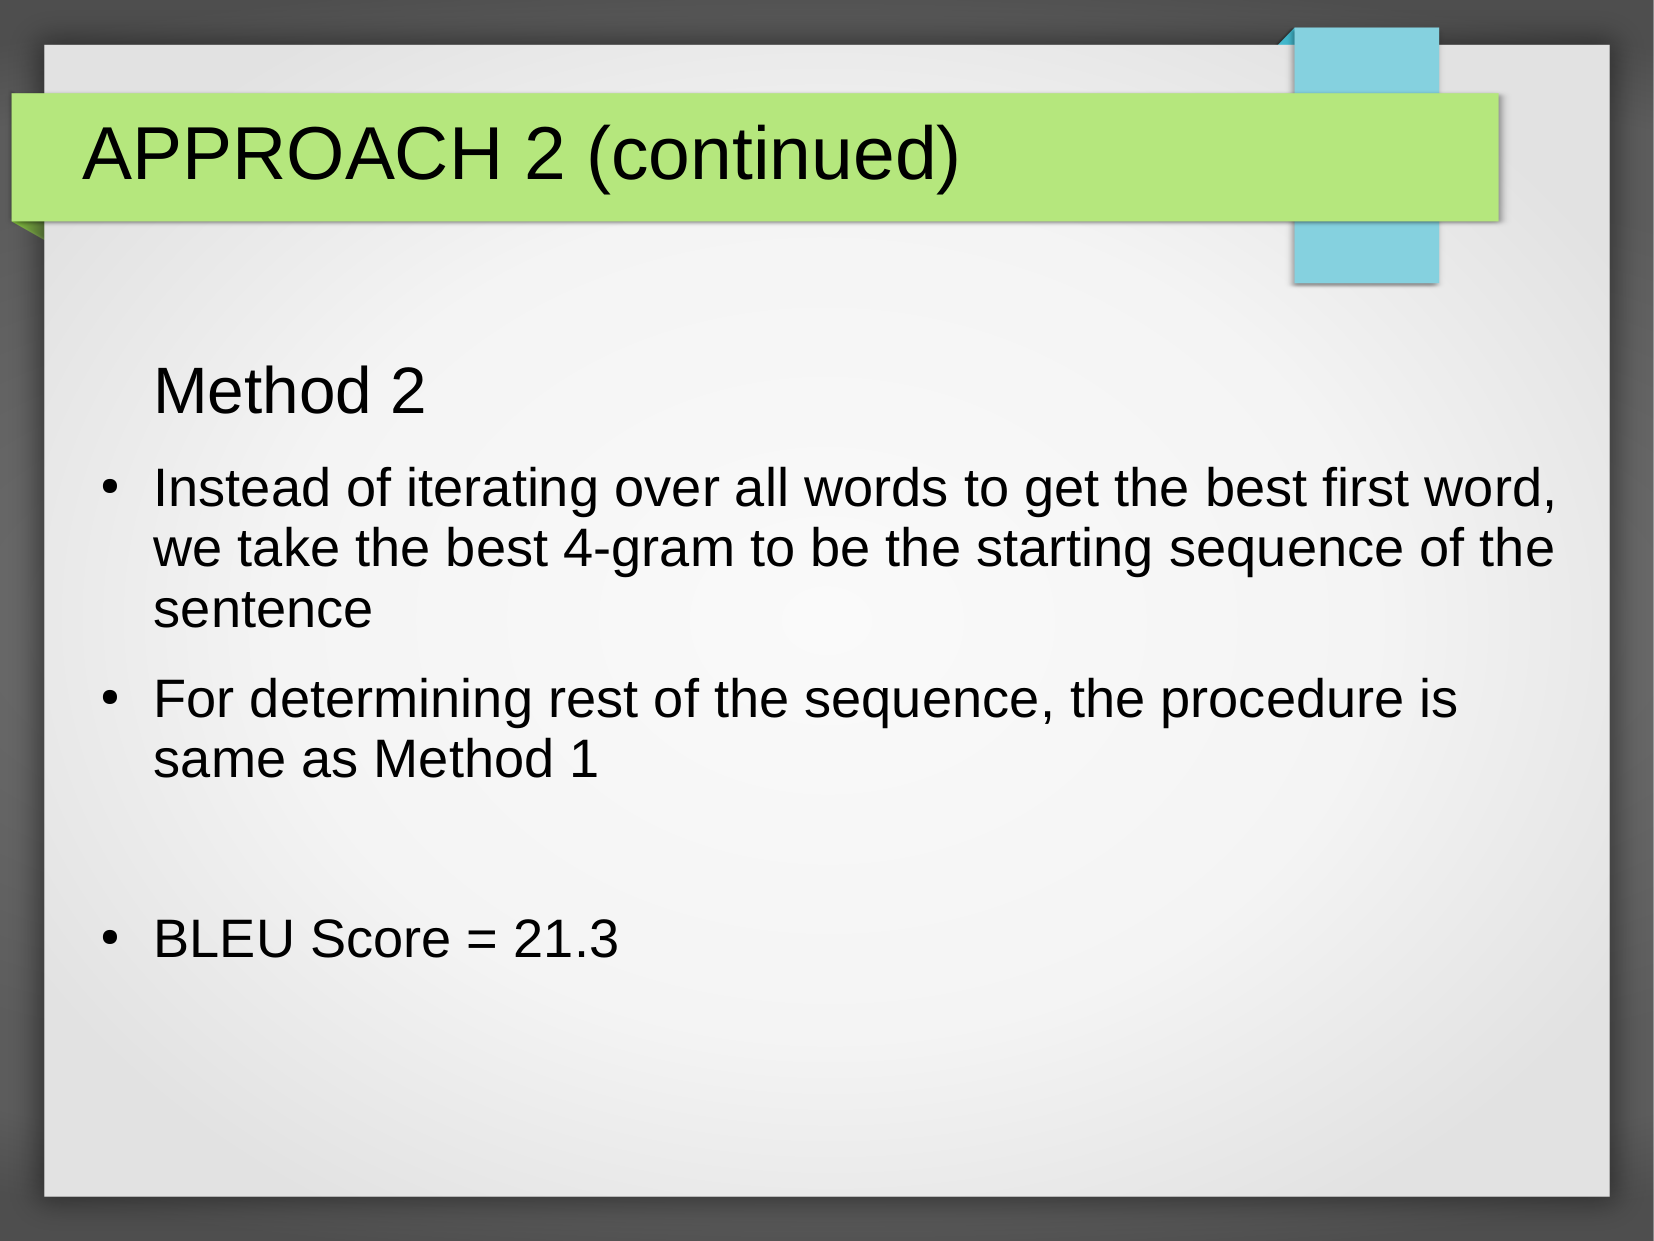

# APPROACH 2 (continued)
Method 2
Instead of iterating over all words to get the best first word, we take the best 4-gram to be the starting sequence of the sentence
For determining rest of the sequence, the procedure is same as Method 1
BLEU Score = 21.3